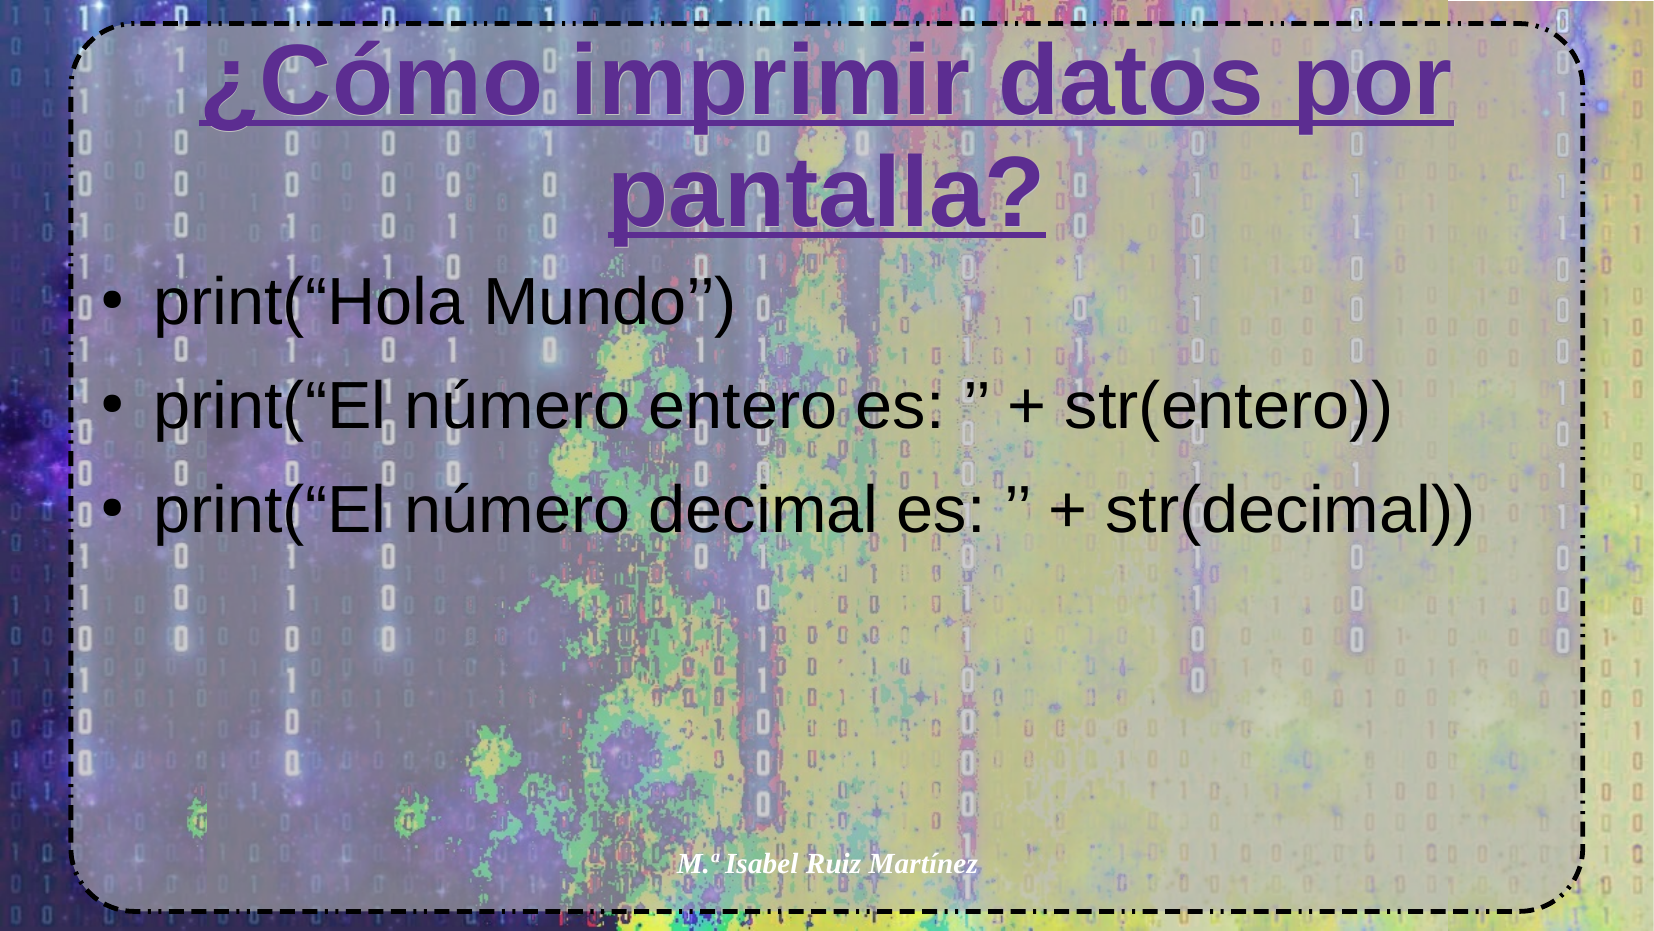

# ¿Cómo imprimir datos por pantalla?
print(“Hola Mundo’’)
print(“El número entero es: ’’ + str(entero))
print(“El número decimal es: ’’ + str(decimal))